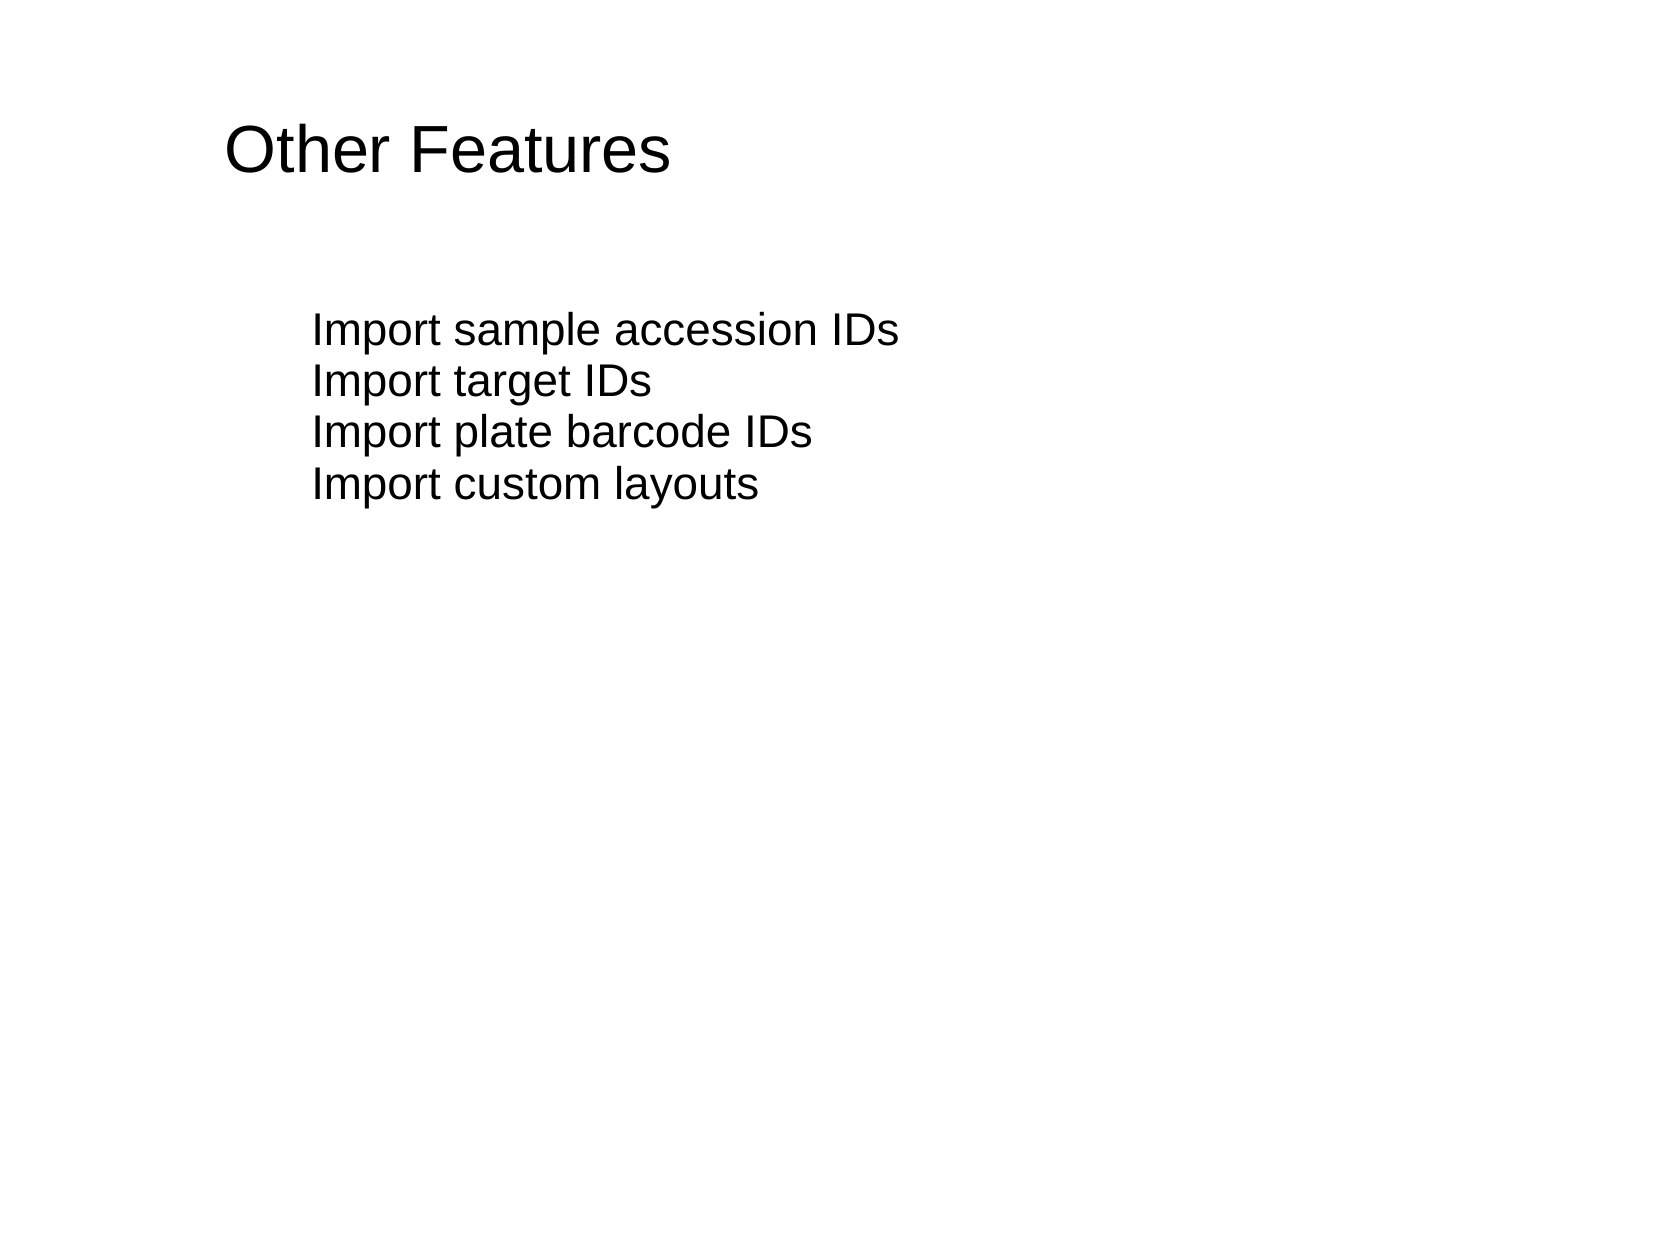

Other Features
Import sample accession IDs
Import target IDs
Import plate barcode IDs
Import custom layouts